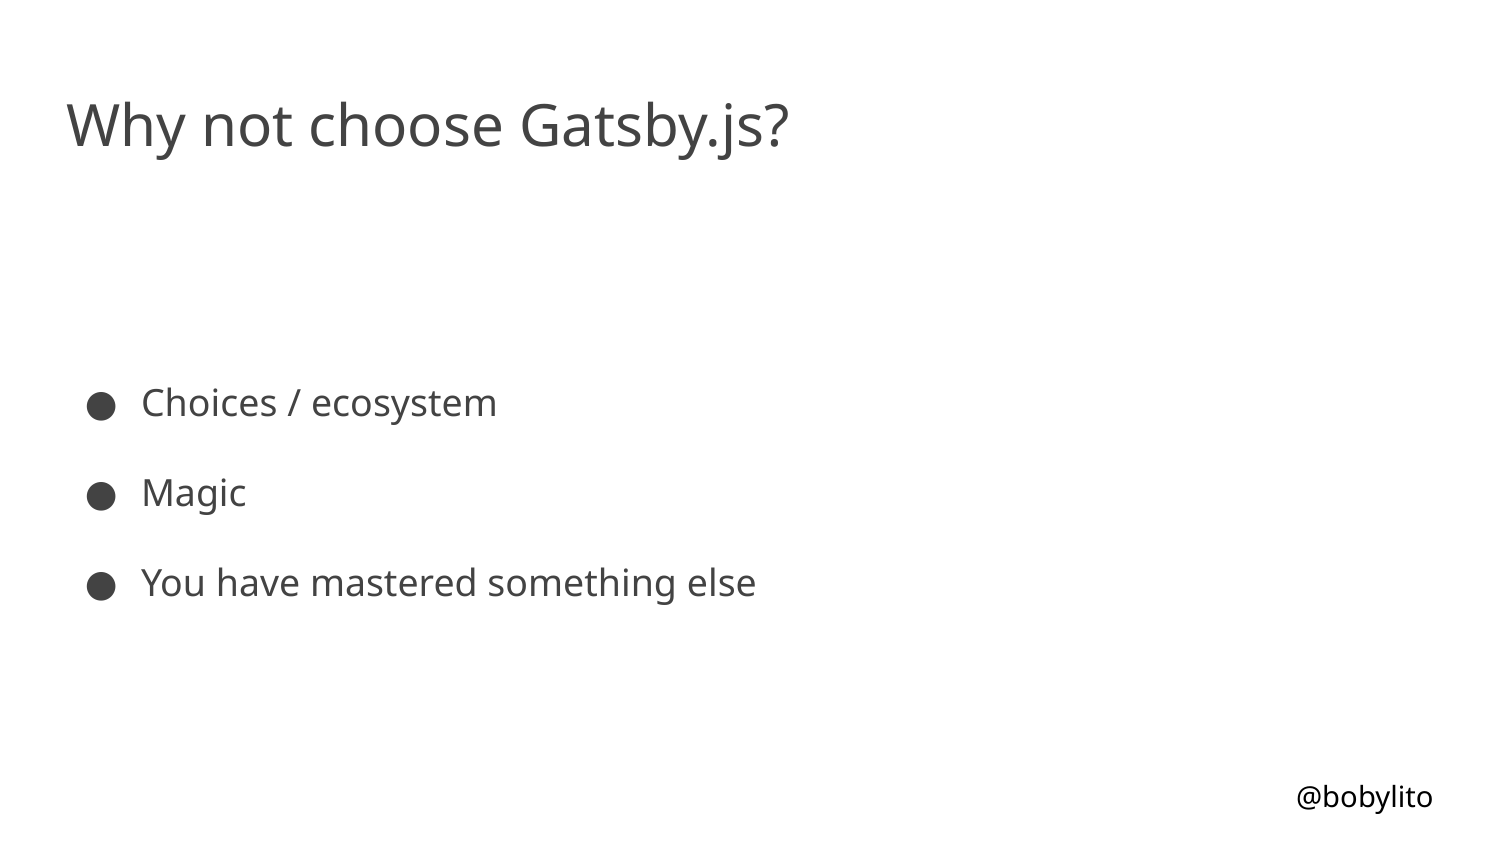

# Why not choose Gatsby.js?
Choices / ecosystem
Magic
You have mastered something else